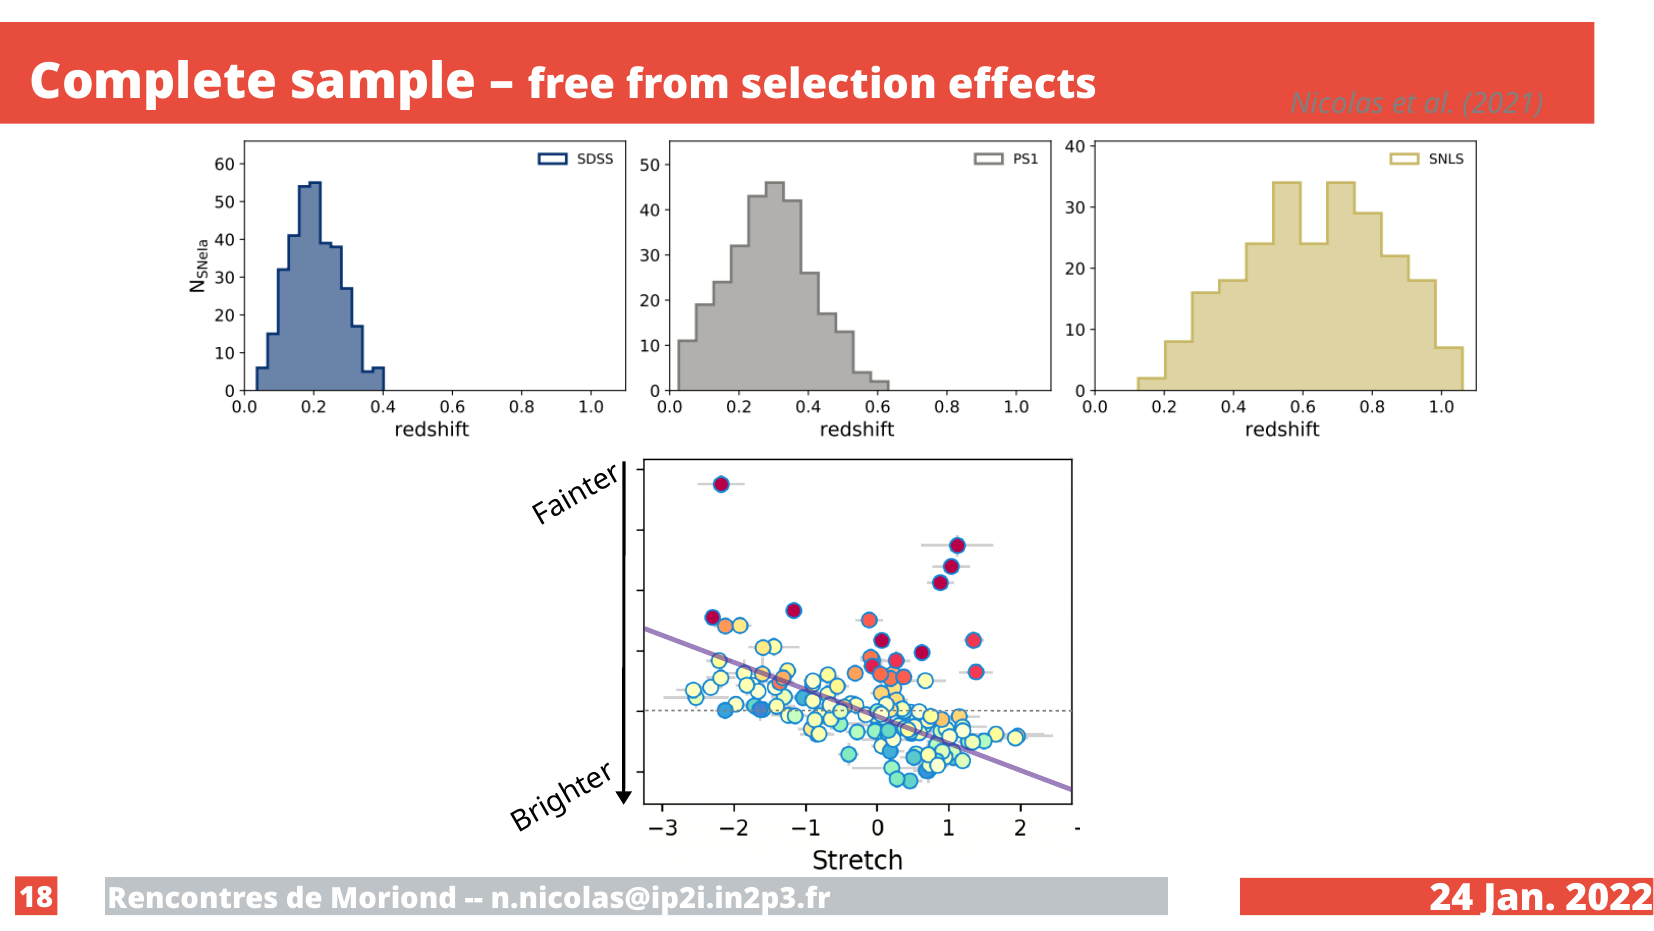

# Complete sample – free from selection effects
Nicolas et al. (2021)
Fainter
Brighter
18
Rencontres de Moriond -- n.nicolas@ip2i.in2p3.fr
24 Jan. 2022